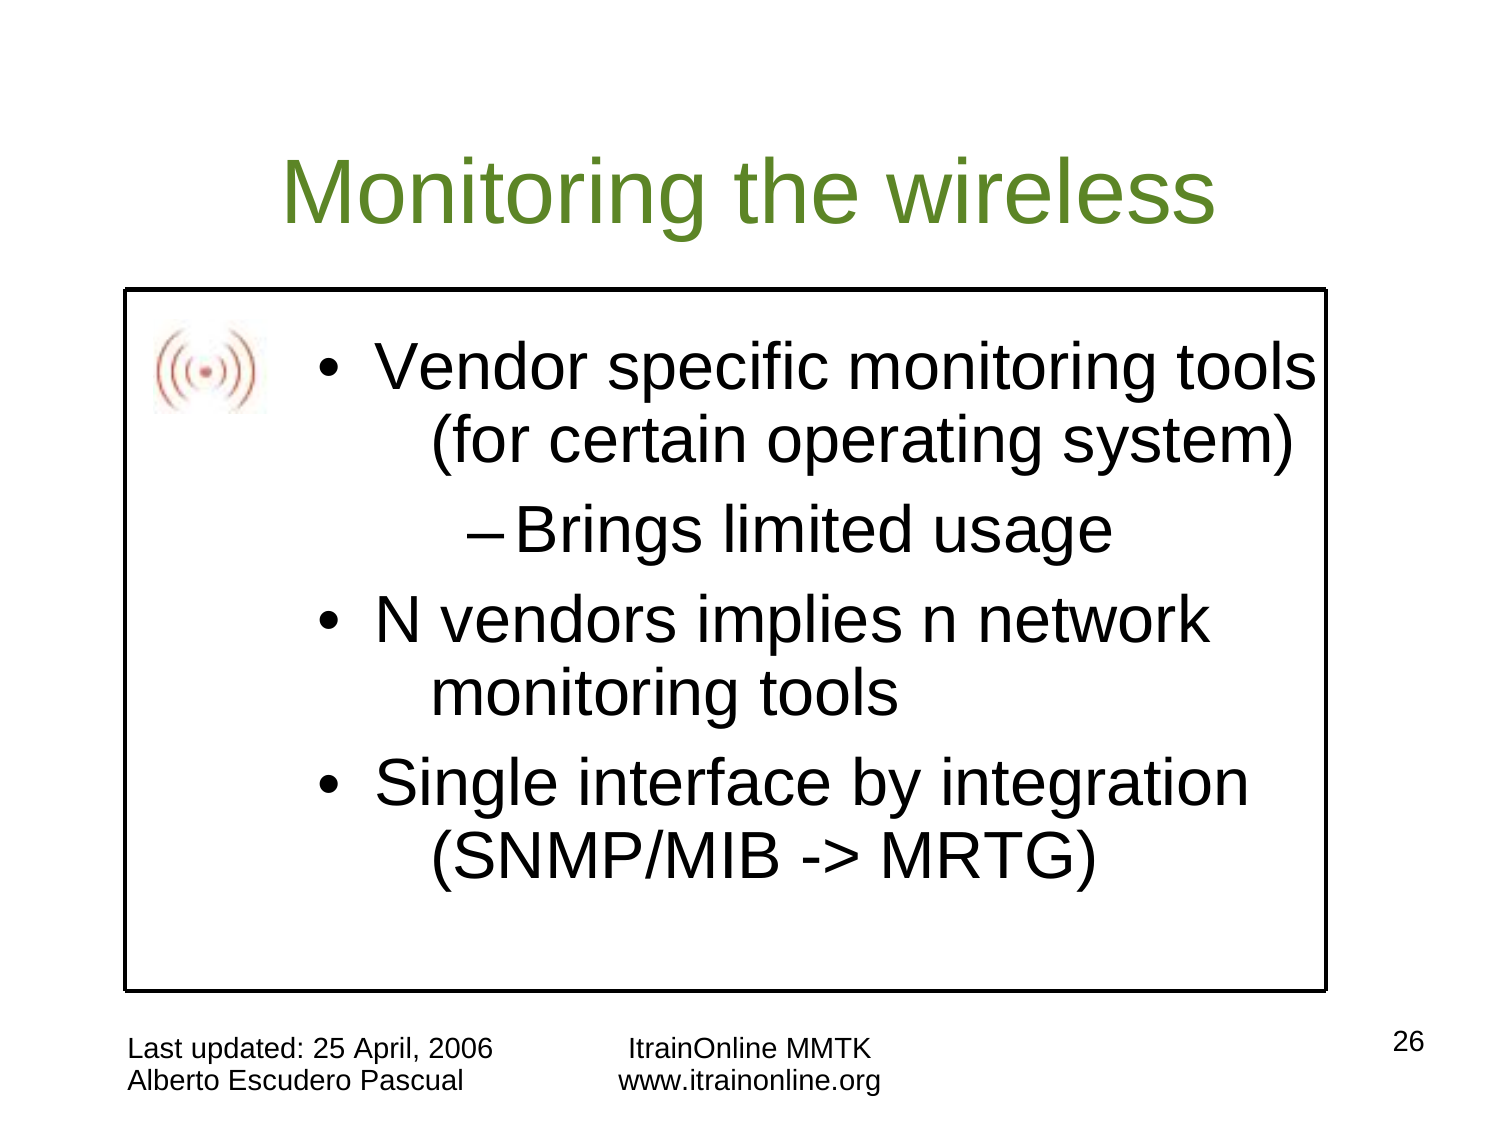

Monitoring the wireless
Vendor specific monitoring tools (for certain operating system)
Brings limited usage
N vendors implies n network monitoring tools
Single interface by integration (SNMP/MIB -> MRTG)
26